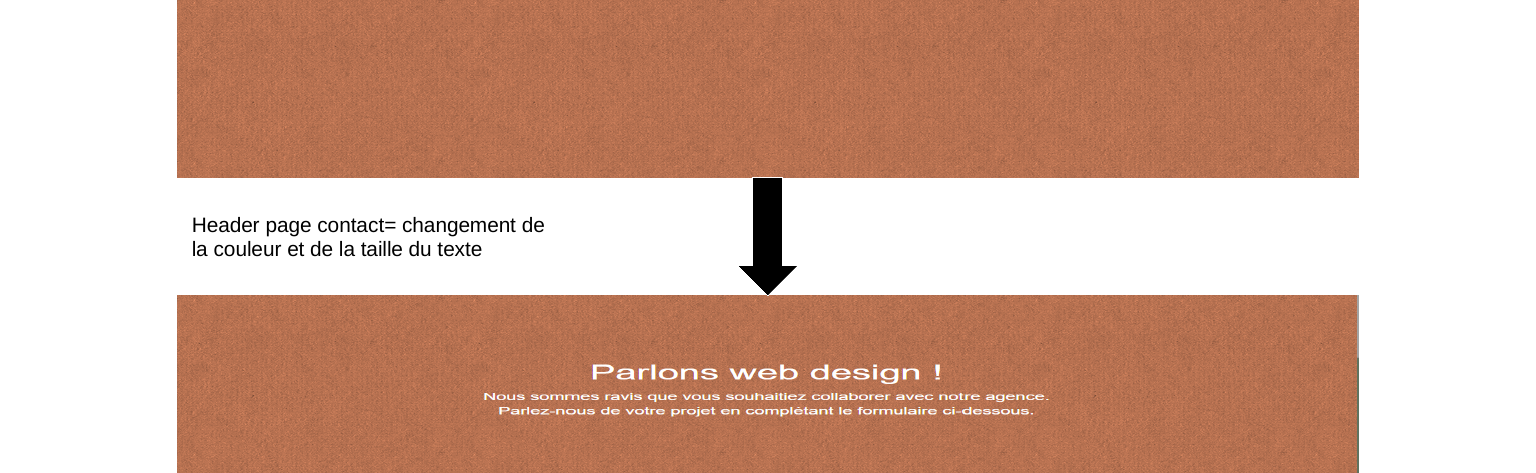

Header page contact= changement de la couleur et de la taille du texte